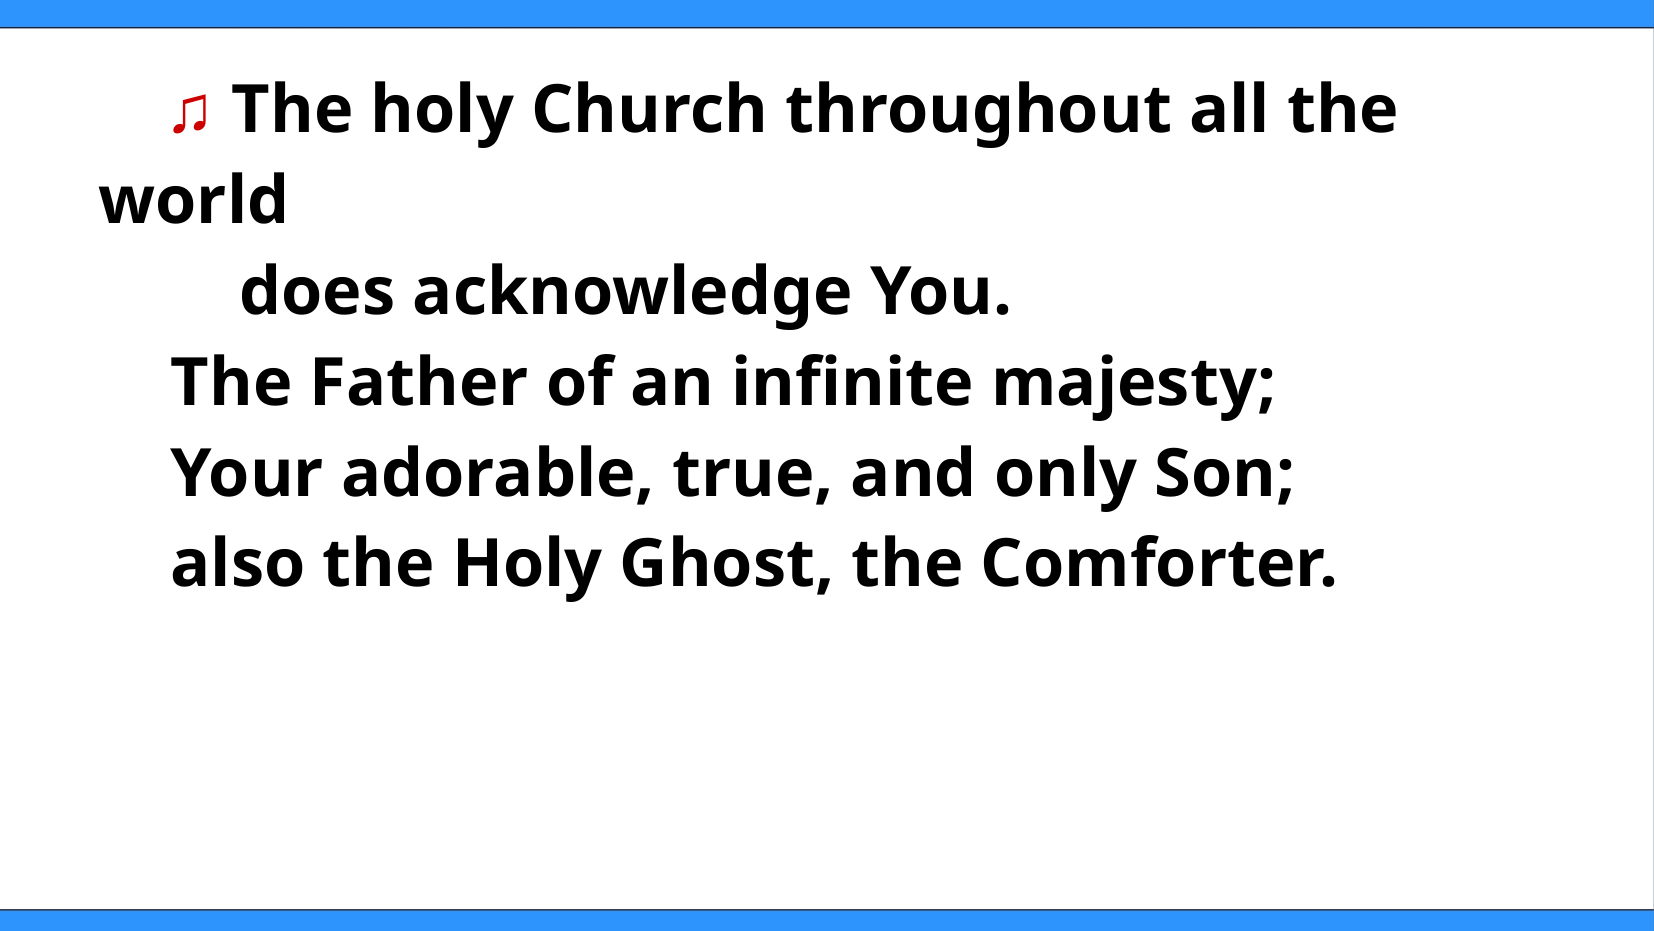

♫ The holy Church throughout all the world
 does acknowledge You.
 The Father of an infinite majesty;
 Your adorable, true, and only Son;
 also the Holy Ghost, the Comforter.